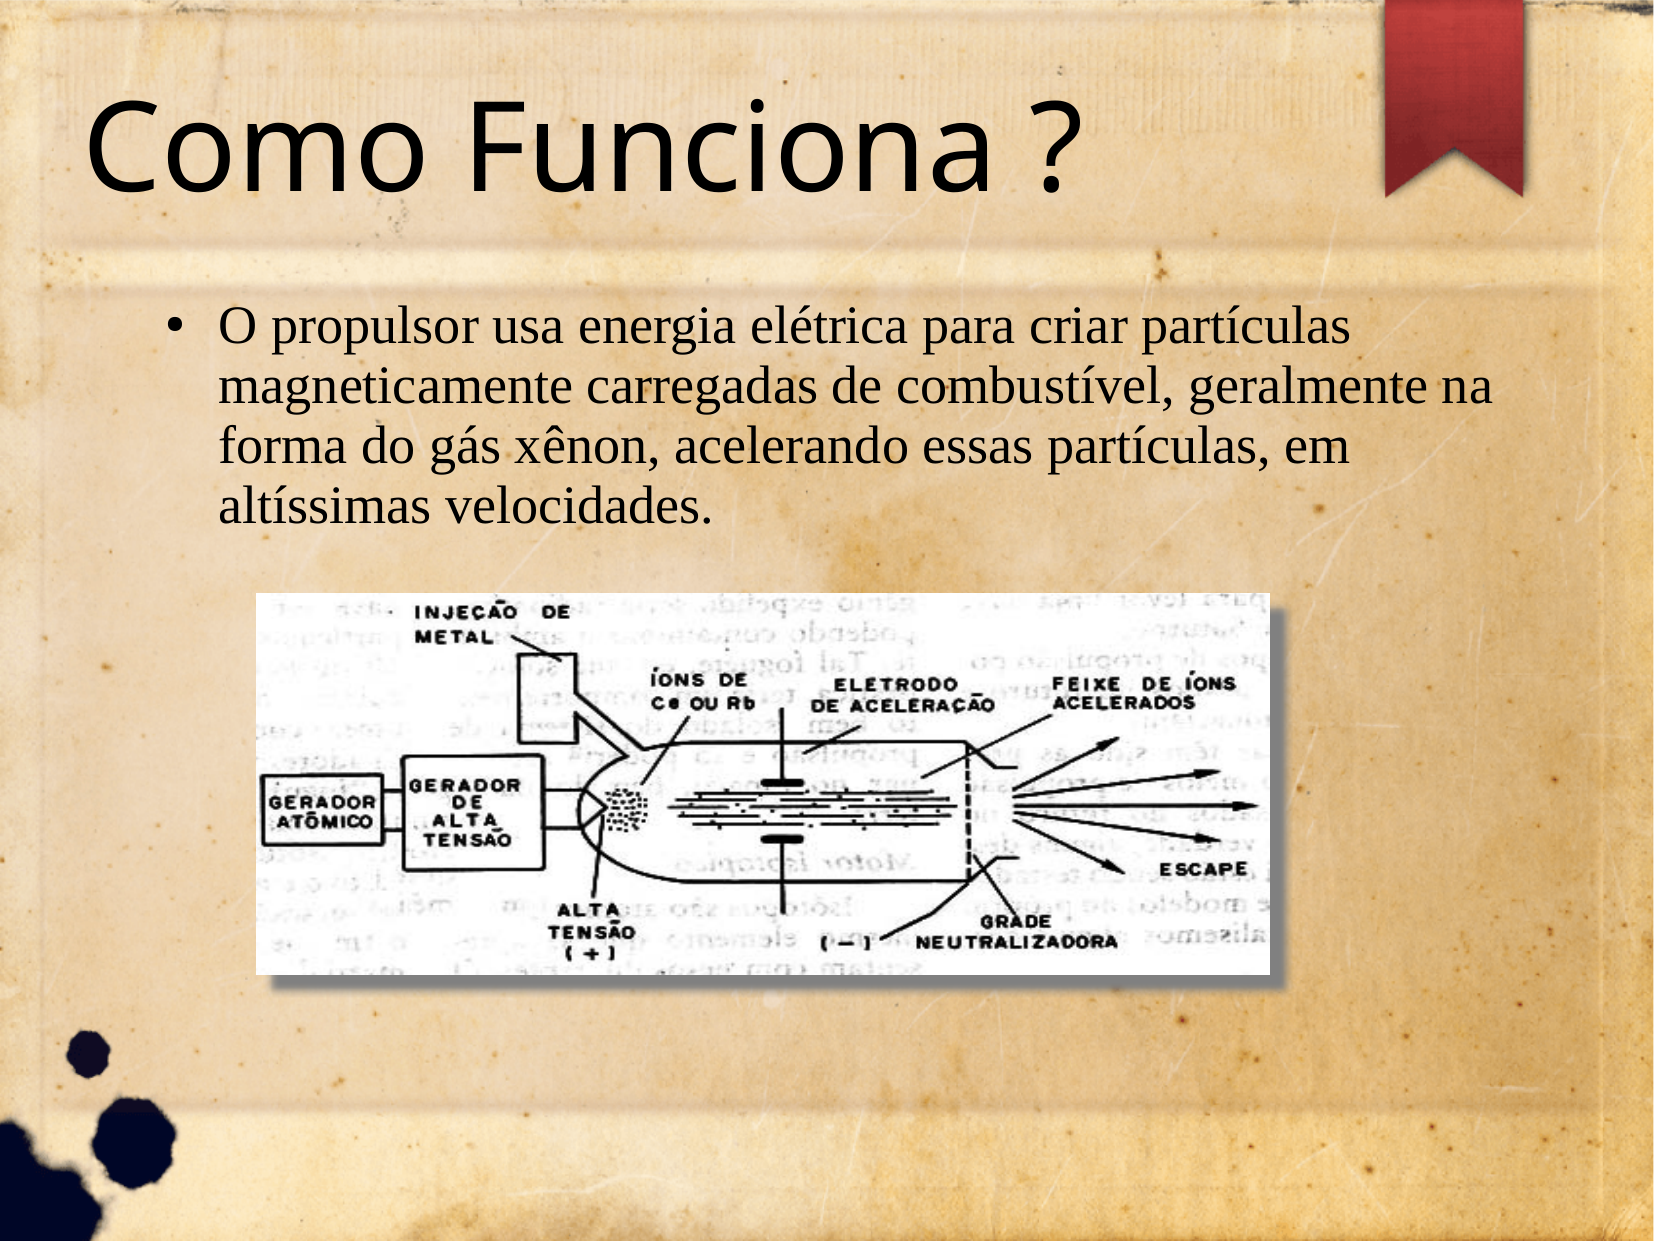

# Como Funciona ?
O propulsor usa energia elétrica para criar partículas magneticamente carregadas de combustível, geralmente na forma do gás xênon, acelerando essas partículas, em altíssimas velocidades.